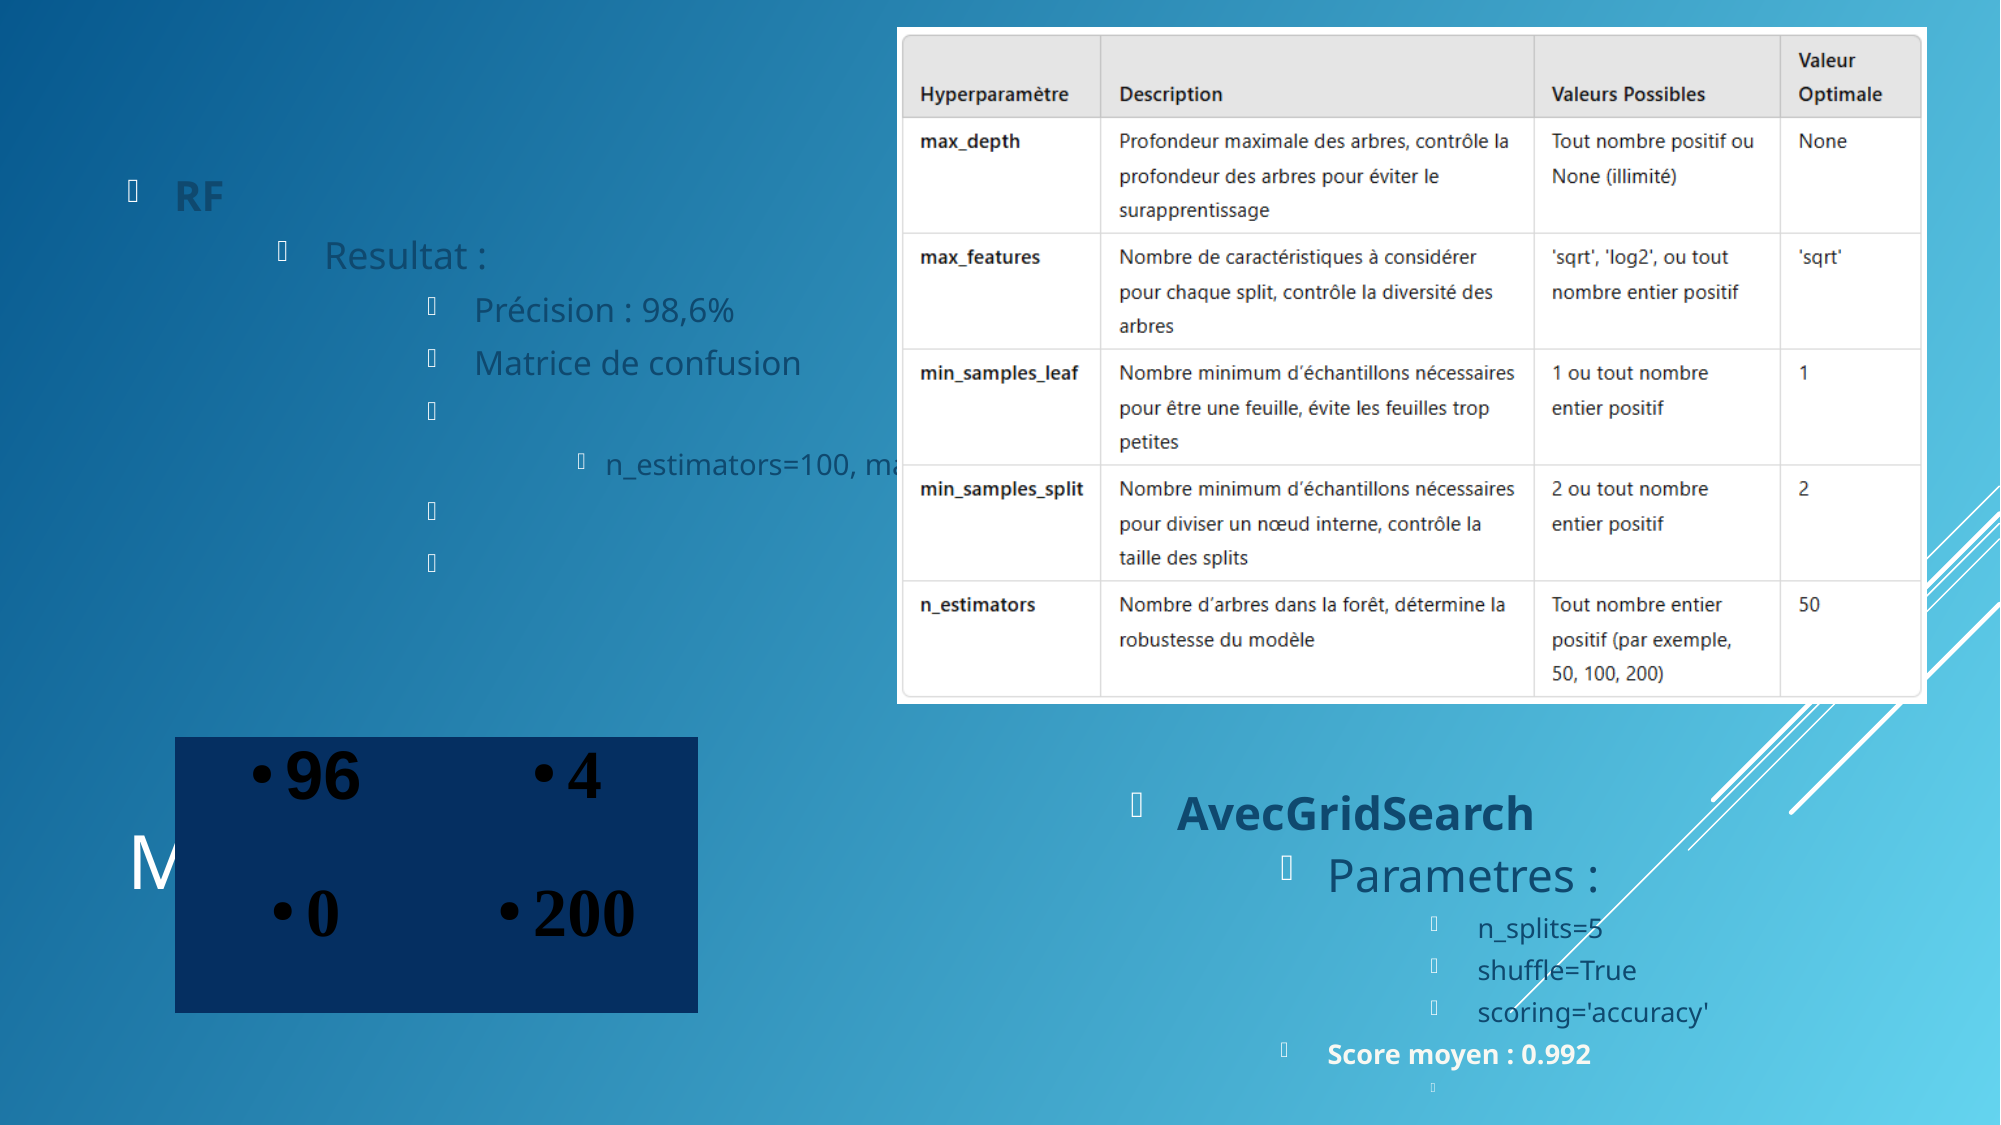

RF
Resultat :
Précision : 98,6%
Matrice de confusion
n_estimators=100, max_depth=None
# Modélisation
| 96 | 4 |
| --- | --- |
| 0 | 200 |
AvecGridSearch
Parametres :
n_splits=5
shuffle=True
scoring='accuracy'
Score moyen : 0.992